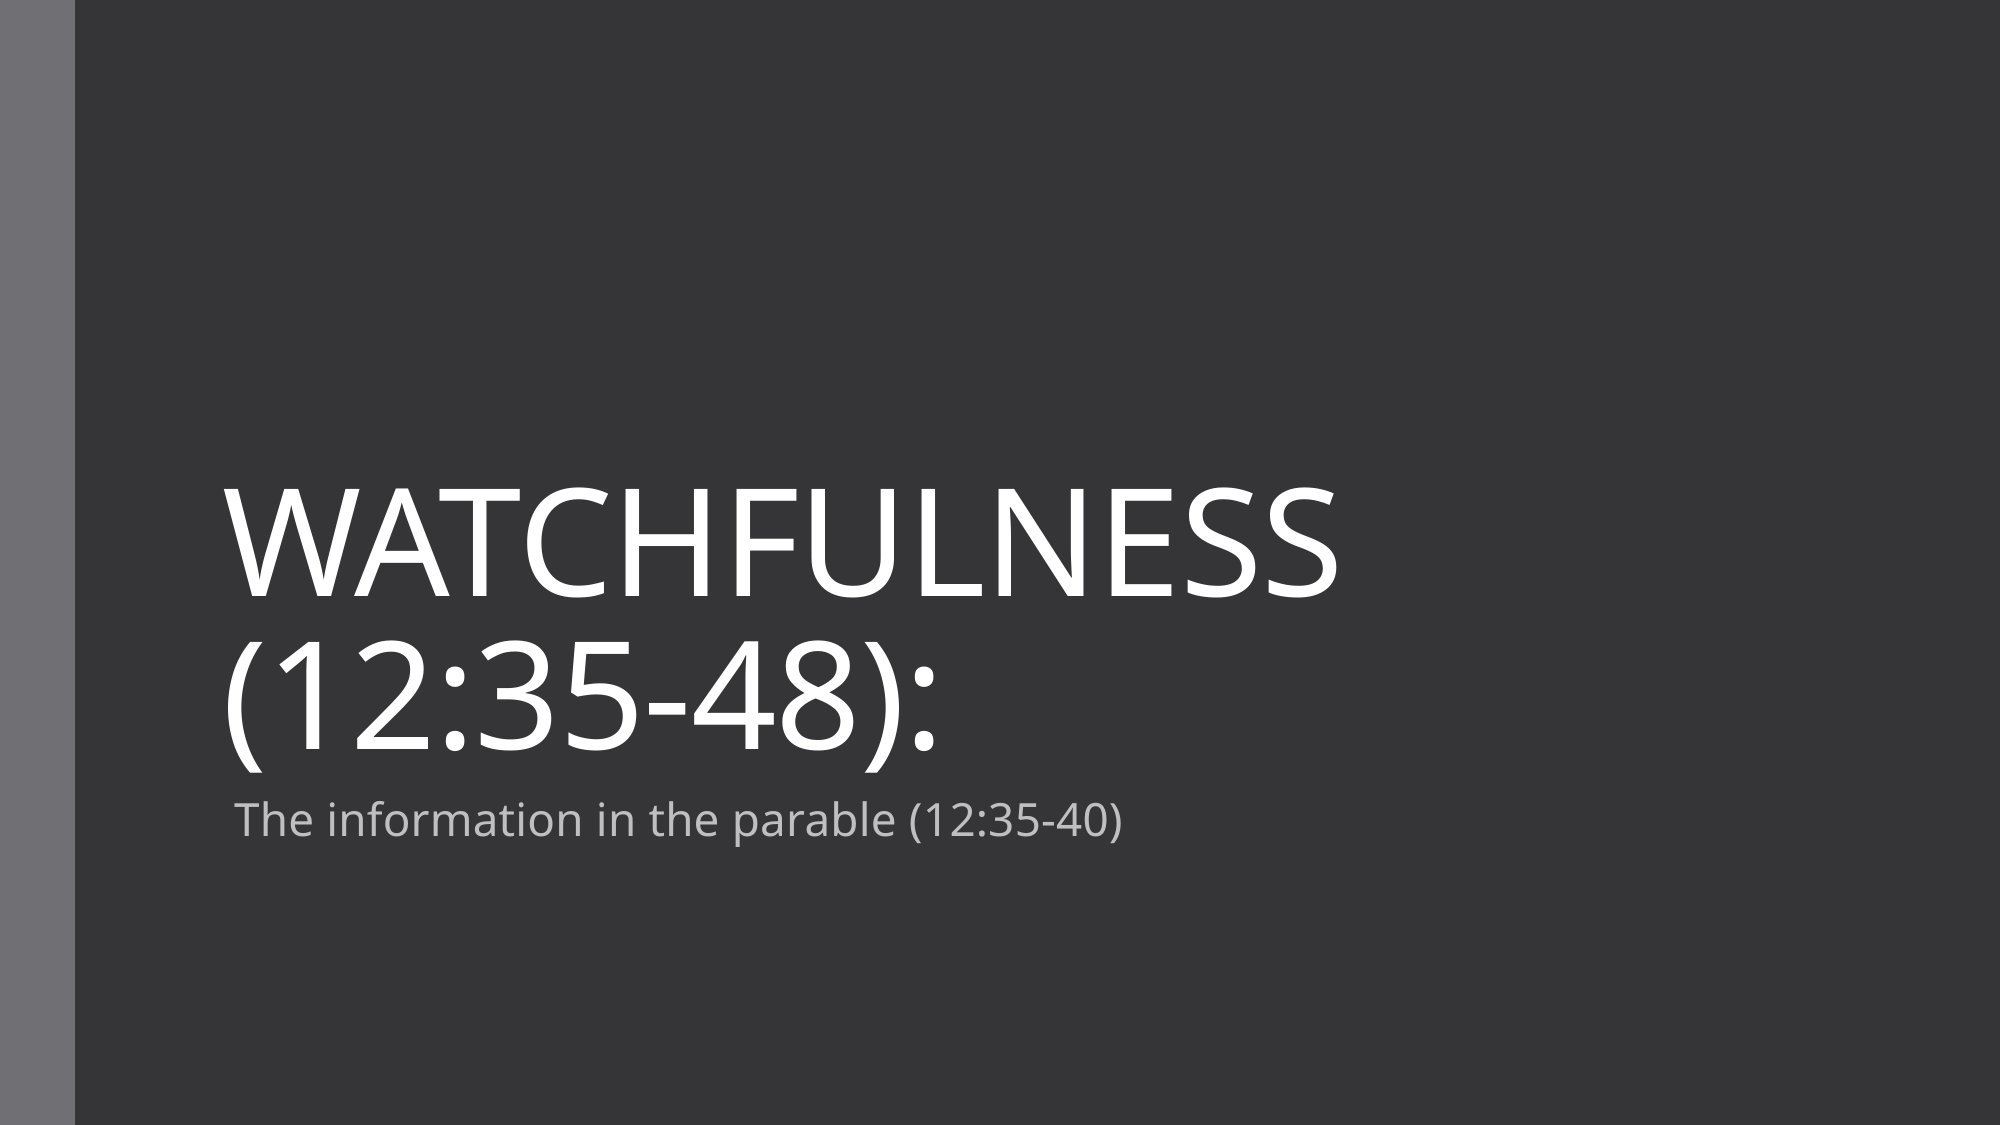

# WATCHFULNESS (12:35-48):
 The information in the parable (12:35-40)